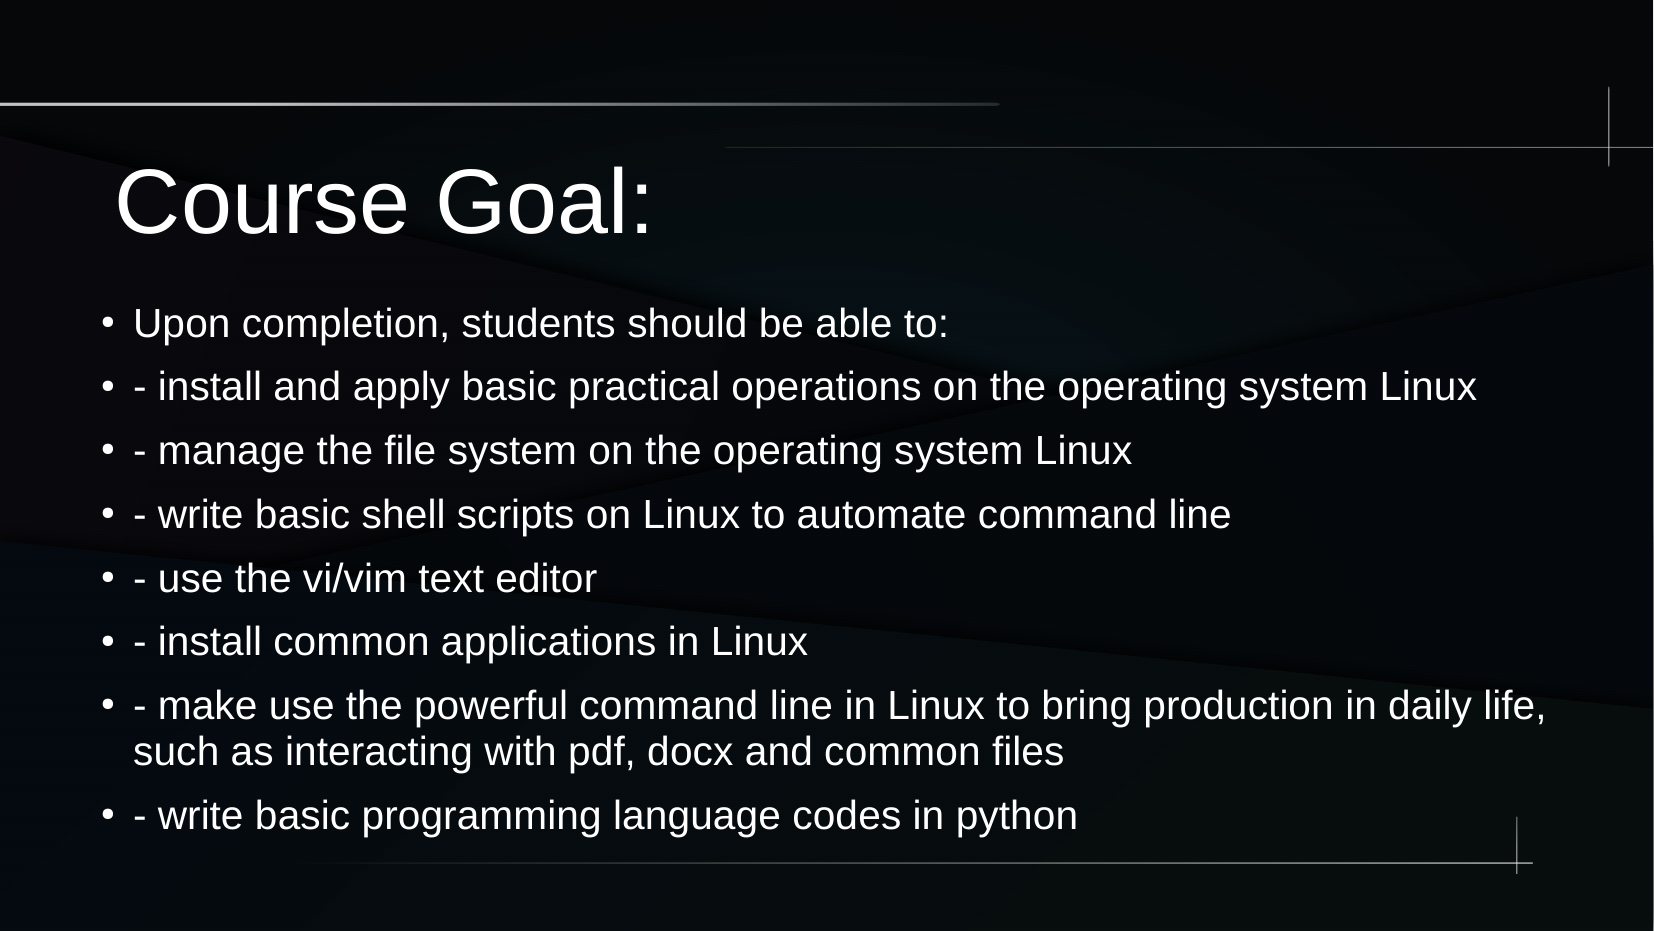

# Course Goal:
Upon completion, students should be able to:
- install and apply basic practical operations on the operating system Linux
- manage the file system on the operating system Linux
- write basic shell scripts on Linux to automate command line
- use the vi/vim text editor
- install common applications in Linux
- make use the powerful command line in Linux to bring production in daily life, such as interacting with pdf, docx and common files
- write basic programming language codes in python